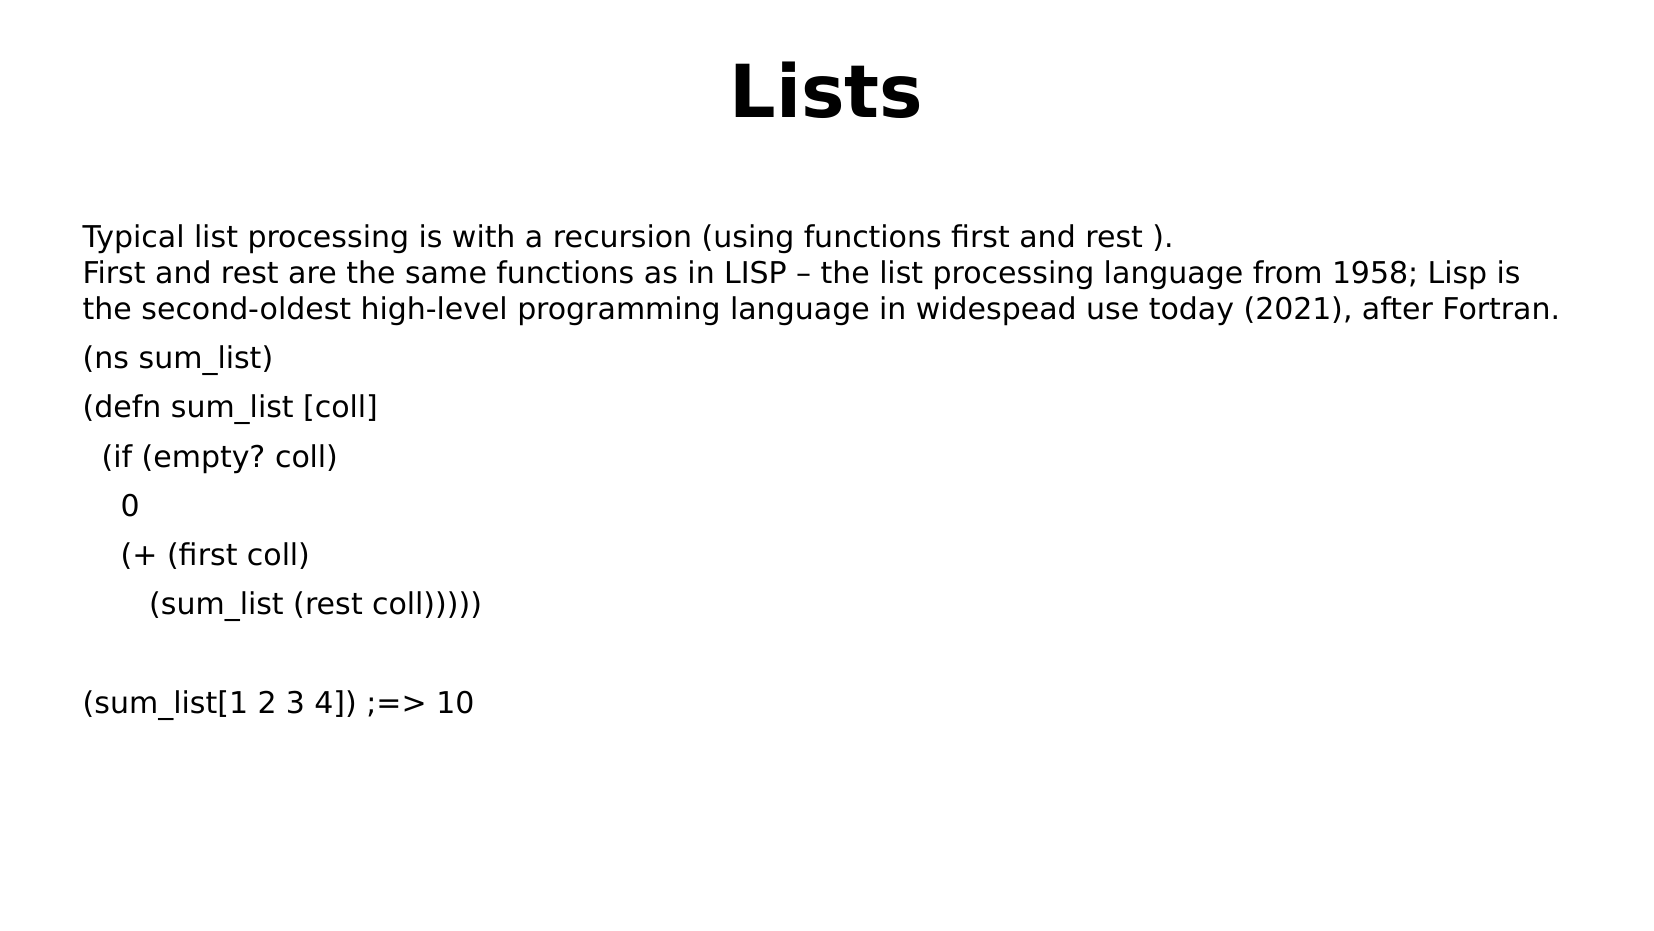

# Lists
Typical list processing is with a recursion (using functions first and rest ).
First and rest are the same functions as in LISP – the list processing language from 1958; Lisp is the second-oldest high-level programming language in widespead use today (2021), after Fortran.
(ns sum_list)
(defn sum_list [coll]
 (if (empty? coll)
 0
 (+ (first coll)
 (sum_list (rest coll)))))
(sum_list[1 2 3 4]) ;=> 10